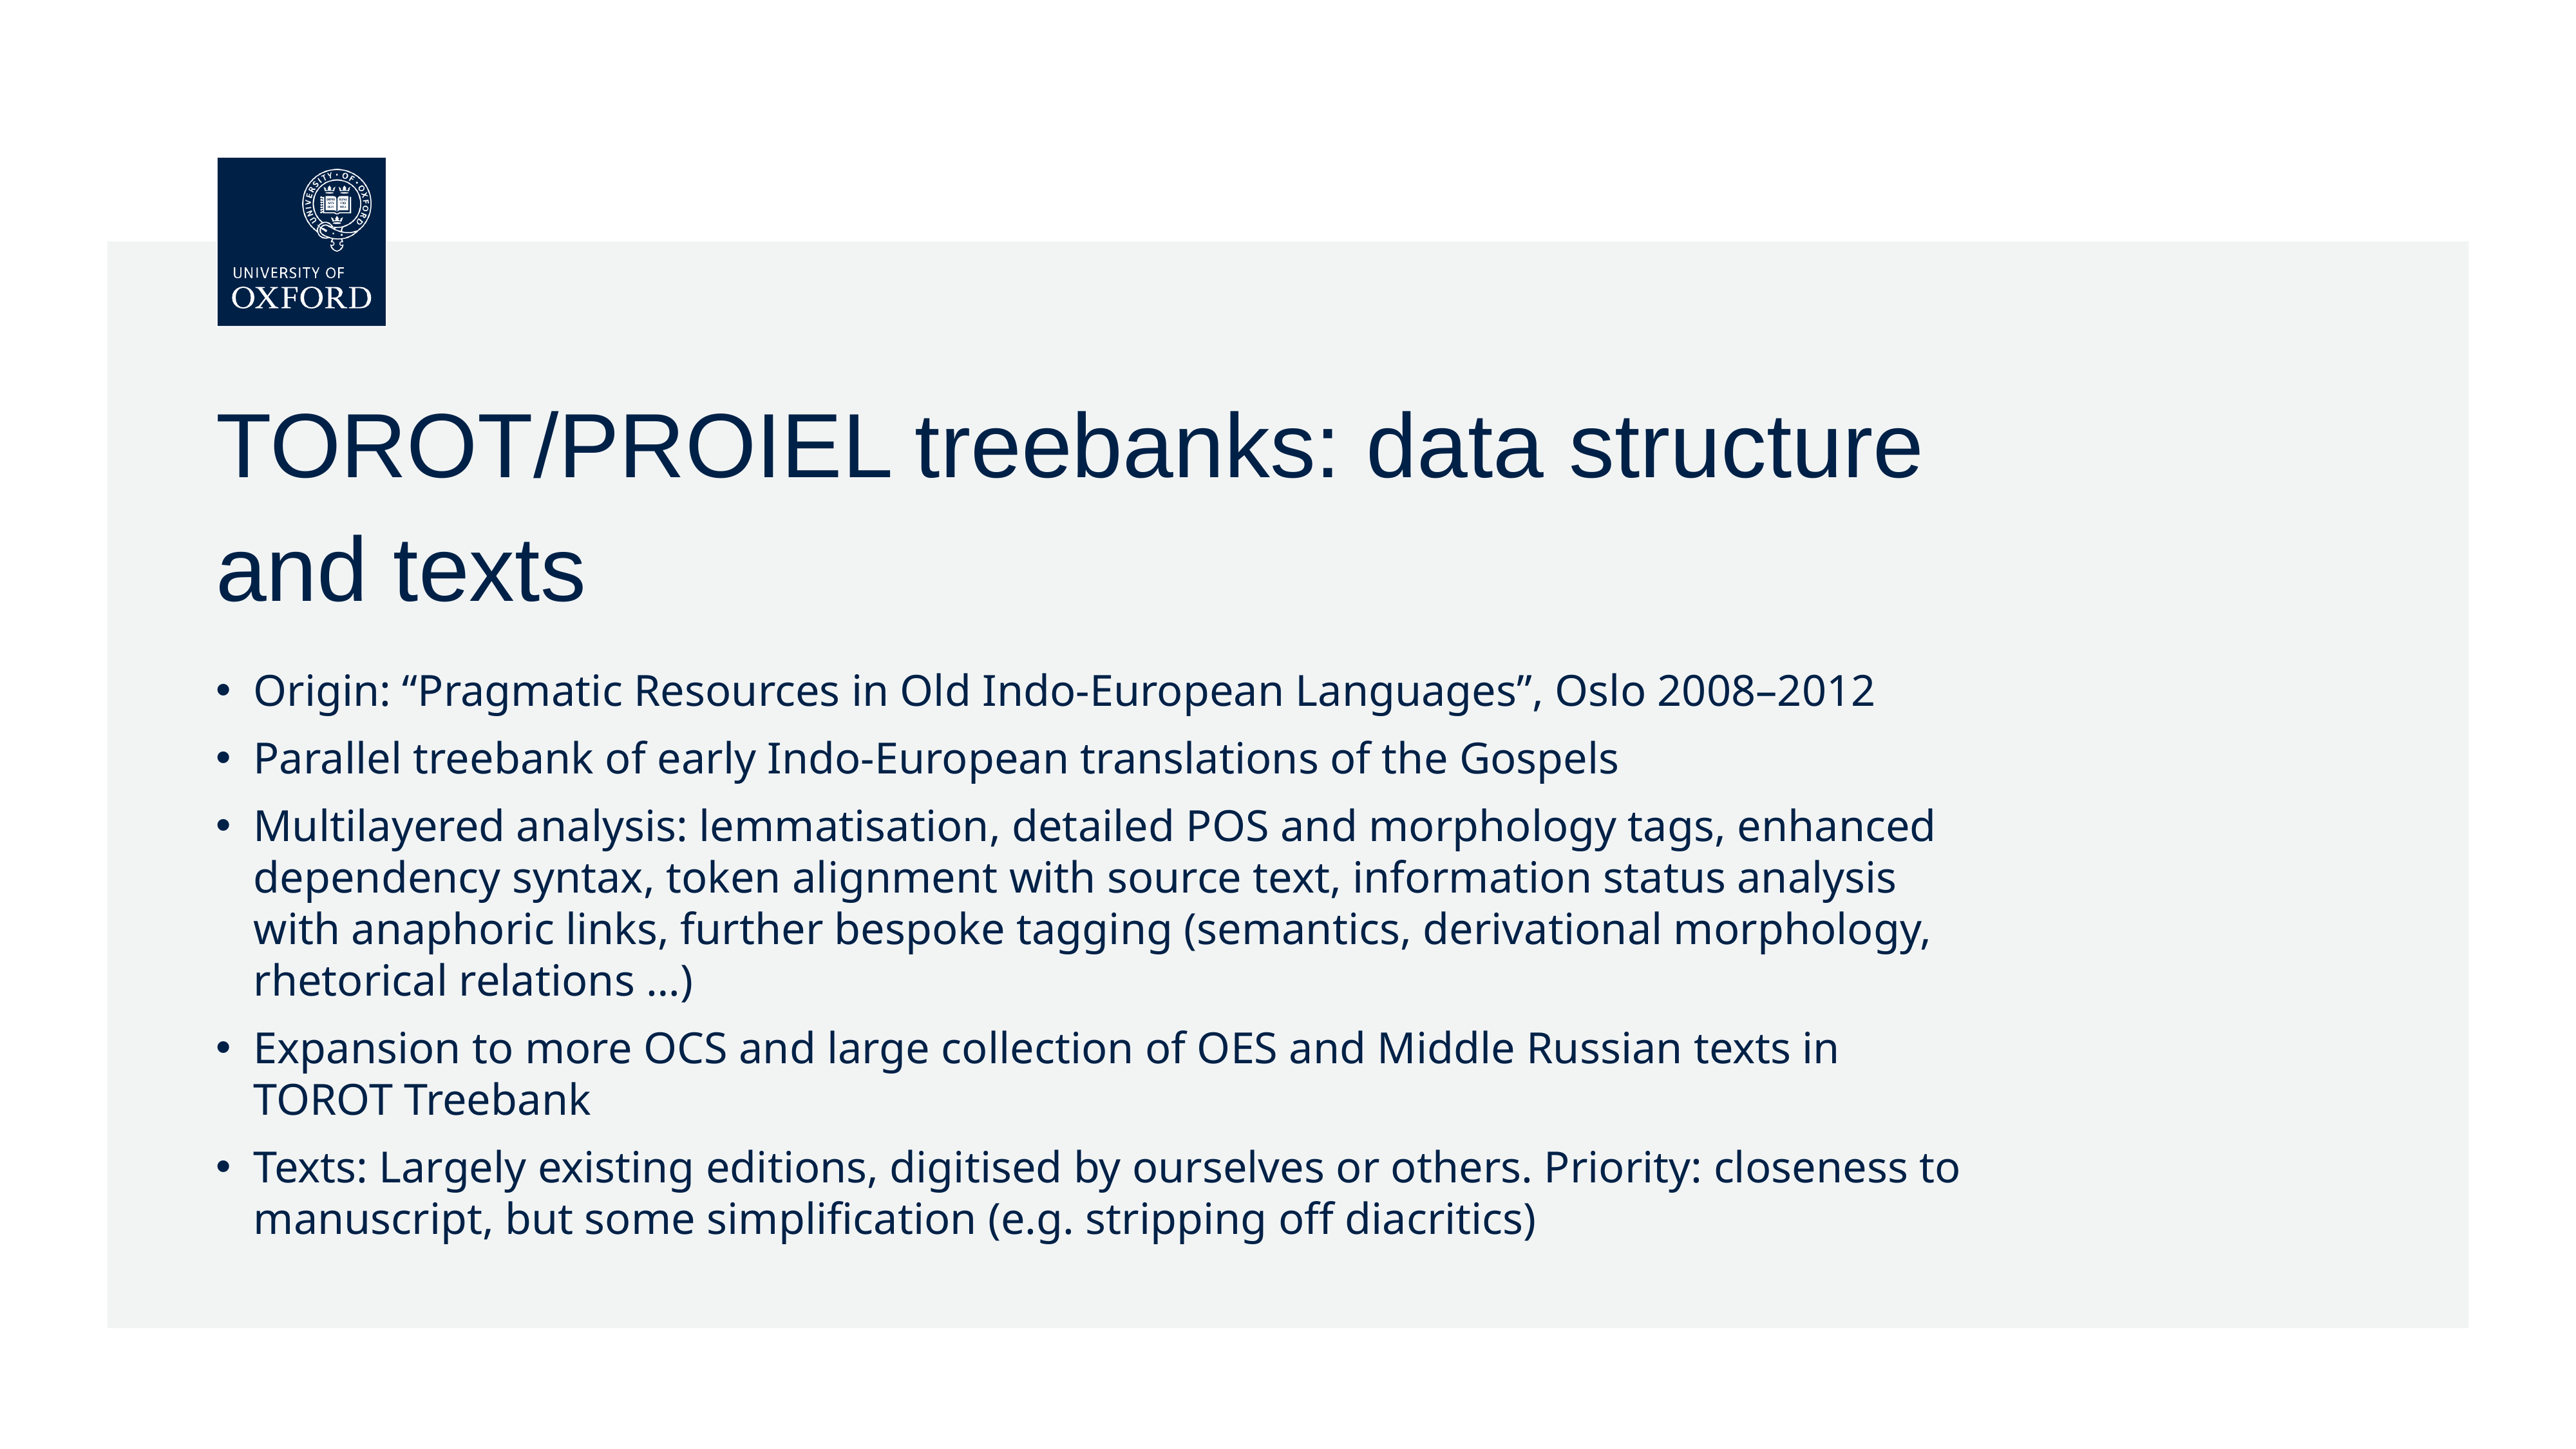

# TOROT/PROIEL treebanks: data structure and texts
Origin: “Pragmatic Resources in Old Indo-European Languages”, Oslo 2008–2012
Parallel treebank of early Indo-European translations of the Gospels
Multilayered analysis: lemmatisation, detailed POS and morphology tags, enhanced dependency syntax, token alignment with source text, information status analysis with anaphoric links, further bespoke tagging (semantics, derivational morphology, rhetorical relations …)
Expansion to more OCS and large collection of OES and Middle Russian texts in TOROT Treebank
Texts: Largely existing editions, digitised by ourselves or others. Priority: closeness to manuscript, but some simplification (e.g. stripping off diacritics)